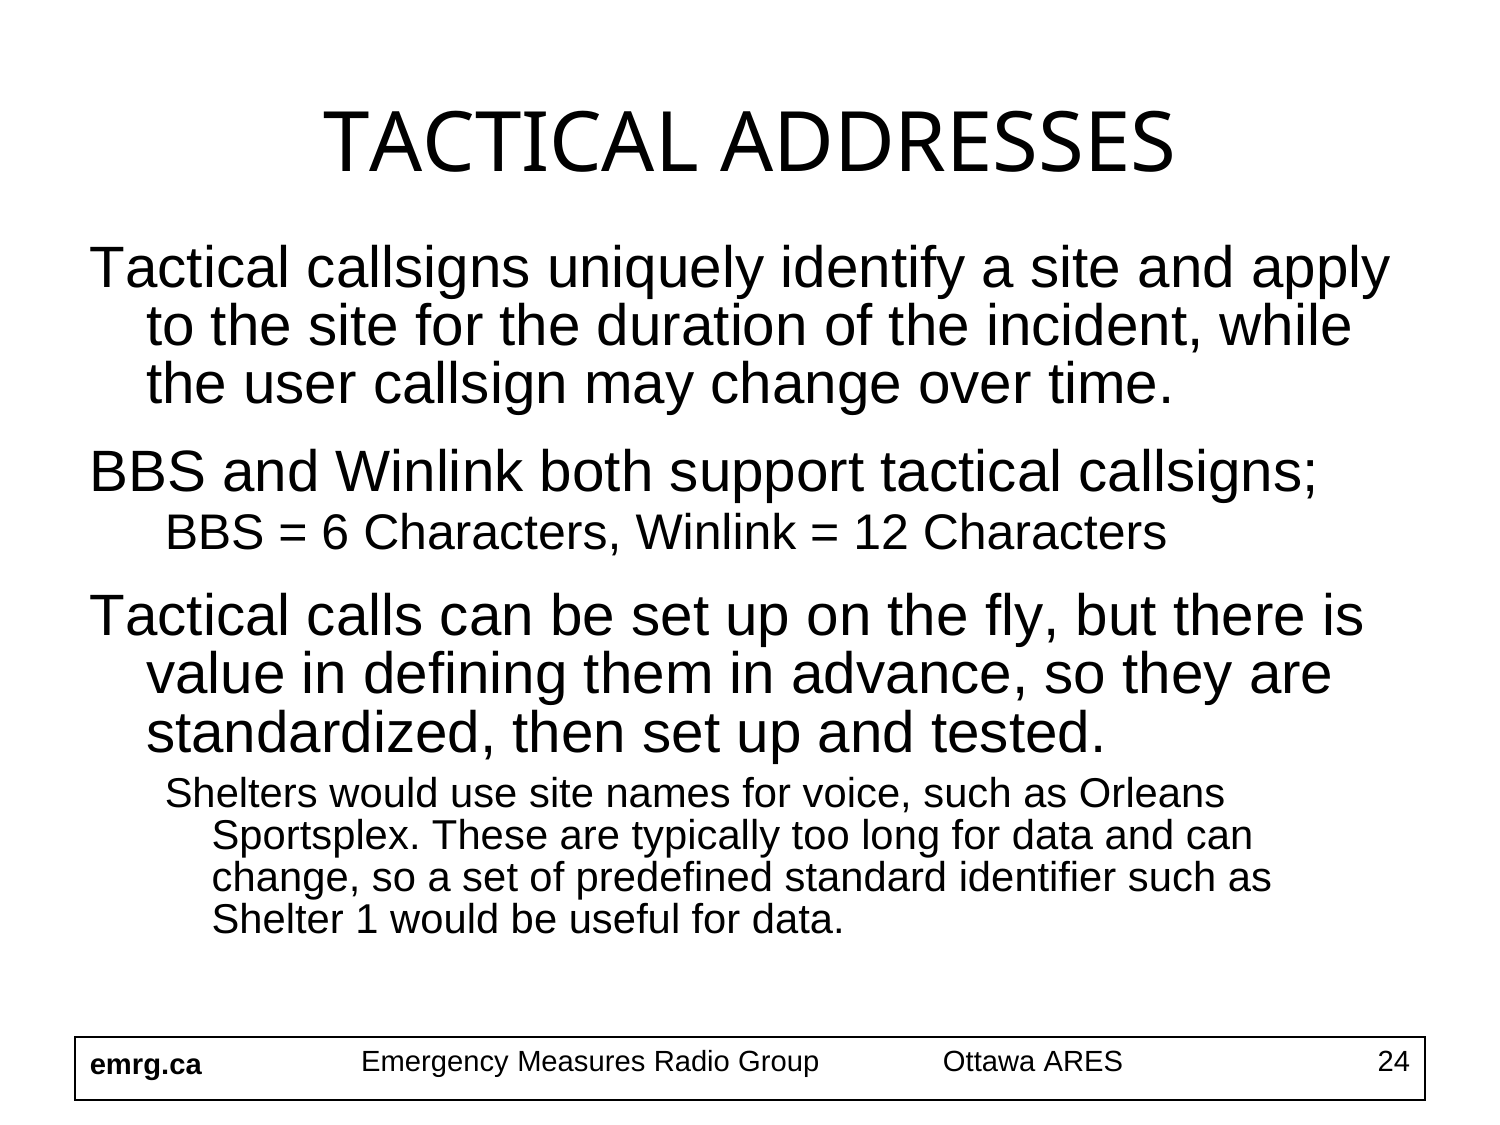

# TACTICAL ADDRESSES
Tactical callsigns uniquely identify a site and apply to the site for the duration of the incident, while the user callsign may change over time.
BBS and Winlink both support tactical callsigns;
BBS = 6 Characters, Winlink = 12 Characters
Tactical calls can be set up on the fly, but there is value in defining them in advance, so they are standardized, then set up and tested.
Shelters would use site names for voice, such as Orleans Sportsplex. These are typically too long for data and can change, so a set of predefined standard identifier such as Shelter 1 would be useful for data.
Emergency Measures Radio Group Ottawa ARES
24